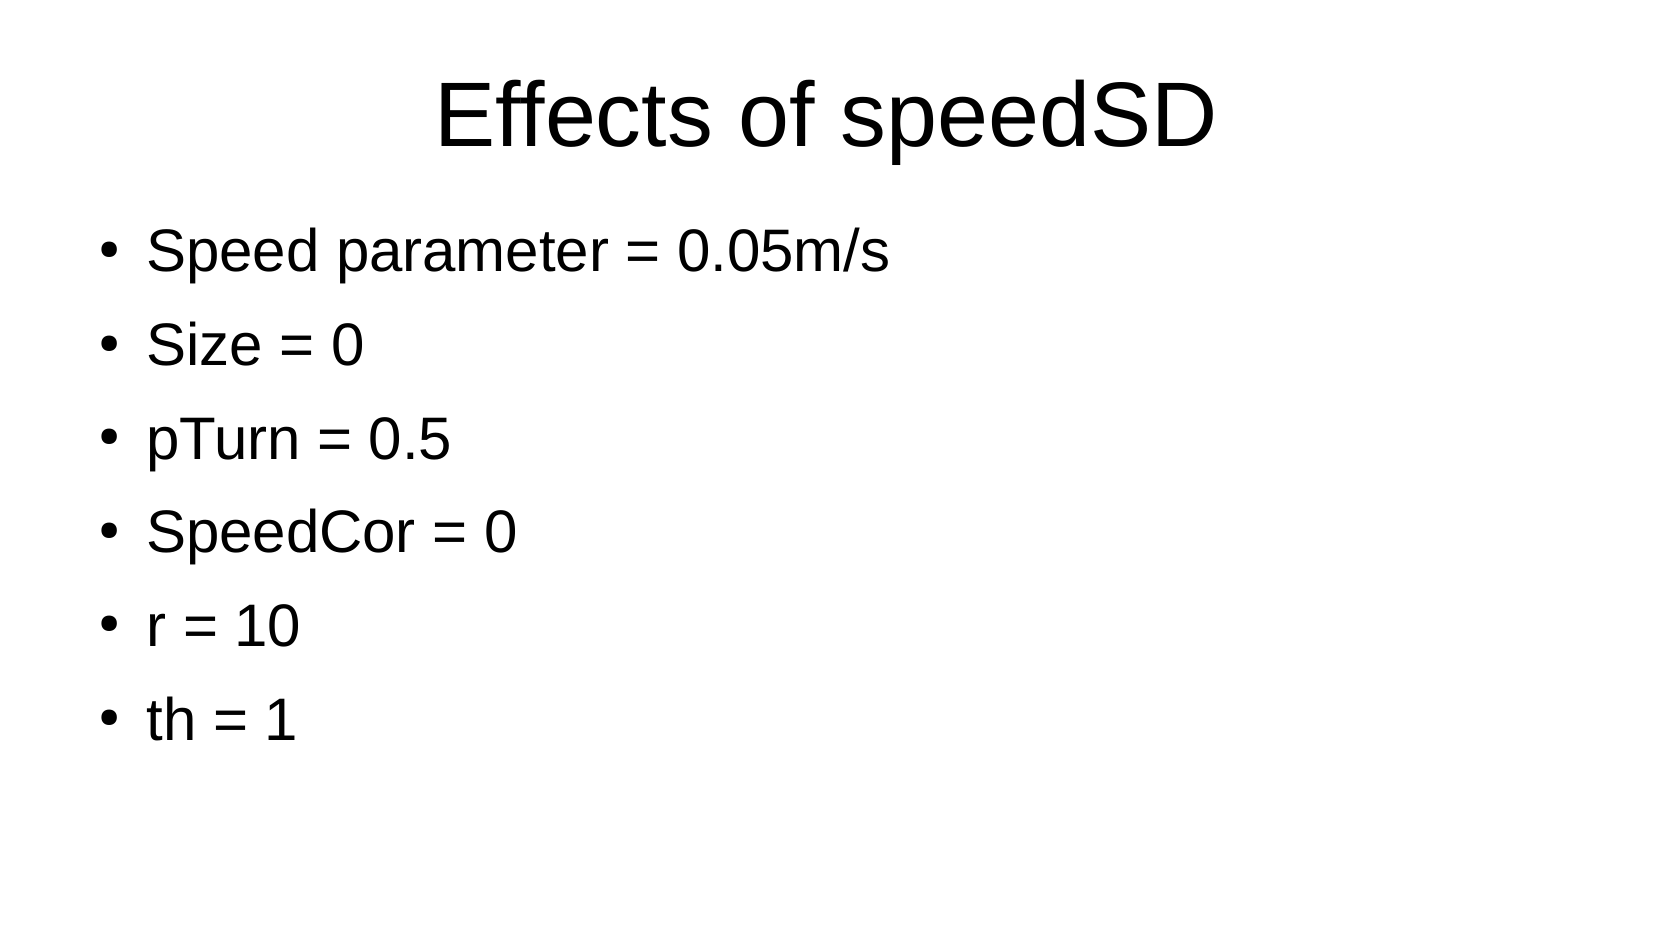

# Effects of speedSD
Speed parameter = 0.05m/s
Size = 0
pTurn = 0.5
SpeedCor = 0
r = 10
th = 1